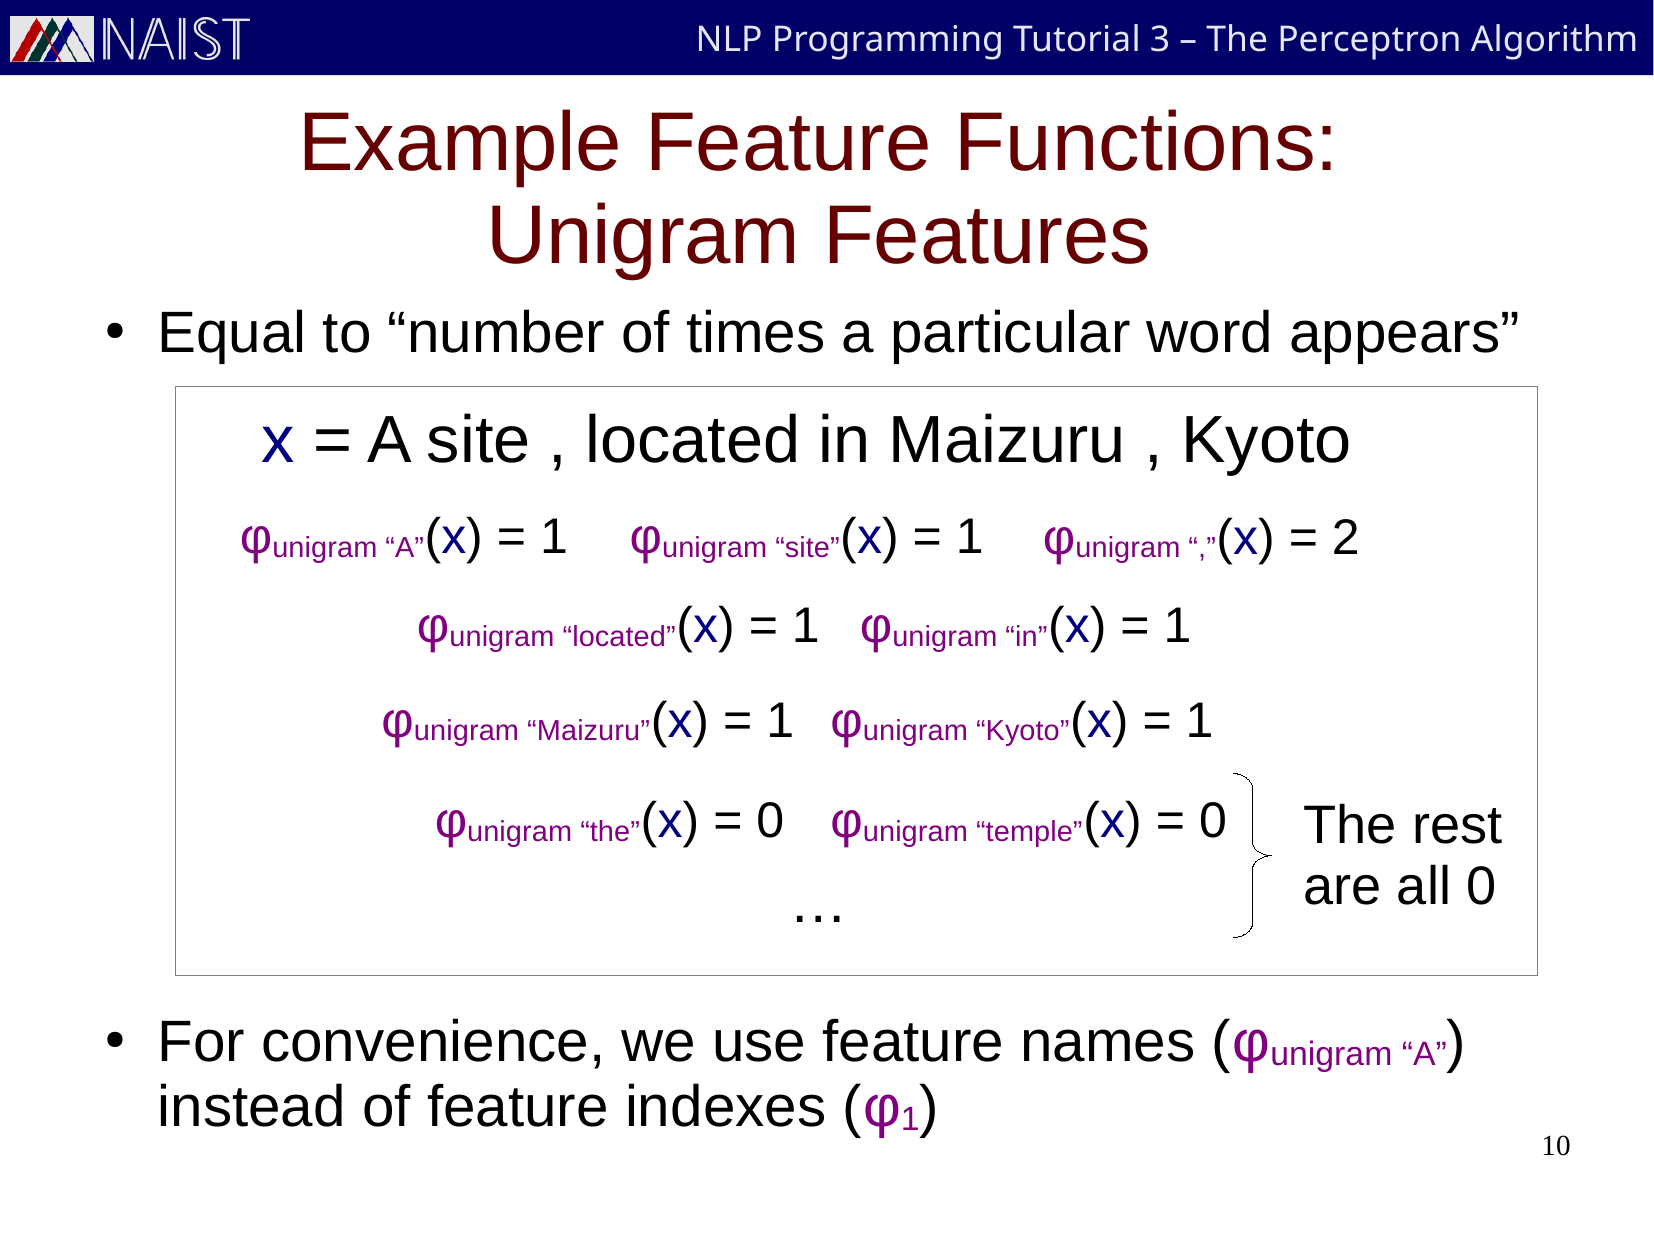

# Example Feature Functions: Unigram Features
Equal to “number of times a particular word appears”
x = A site , located in Maizuru , Kyoto
φunigram “A”(x) = 1
φunigram “site”(x) = 1
φunigram “,”(x) = 2
φunigram “located”(x) = 1
φunigram “in”(x) = 1
φunigram “Maizuru”(x) = 1
φunigram “Kyoto”(x) = 1
φunigram “the”(x) = 0
φunigram “temple”(x) = 0
The rest
are all 0
…
For convenience, we use feature names (φunigram “A”) instead of feature indexes (φ1)
10